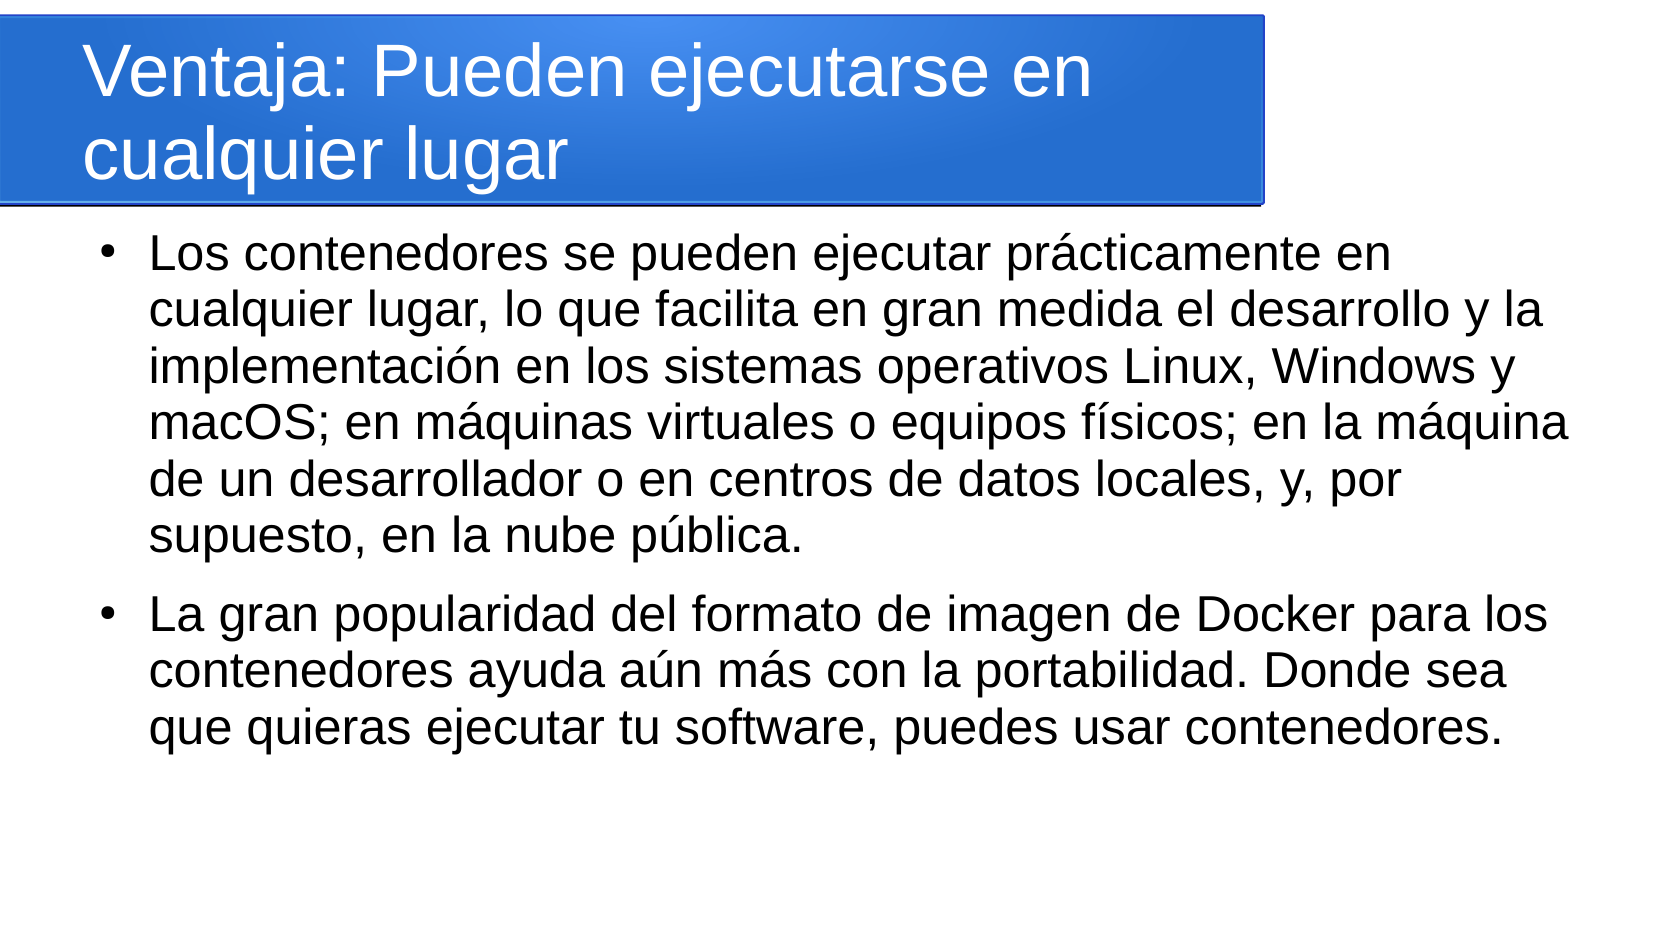

# Ventaja: Pueden ejecutarse en cualquier lugar
Los contenedores se pueden ejecutar prácticamente en cualquier lugar, lo que facilita en gran medida el desarrollo y la implementación en los sistemas operativos Linux, Windows y macOS; en máquinas virtuales o equipos físicos; en la máquina de un desarrollador o en centros de datos locales, y, por supuesto, en la nube pública.
La gran popularidad del formato de imagen de Docker para los contenedores ayuda aún más con la portabilidad. Donde sea que quieras ejecutar tu software, puedes usar contenedores.